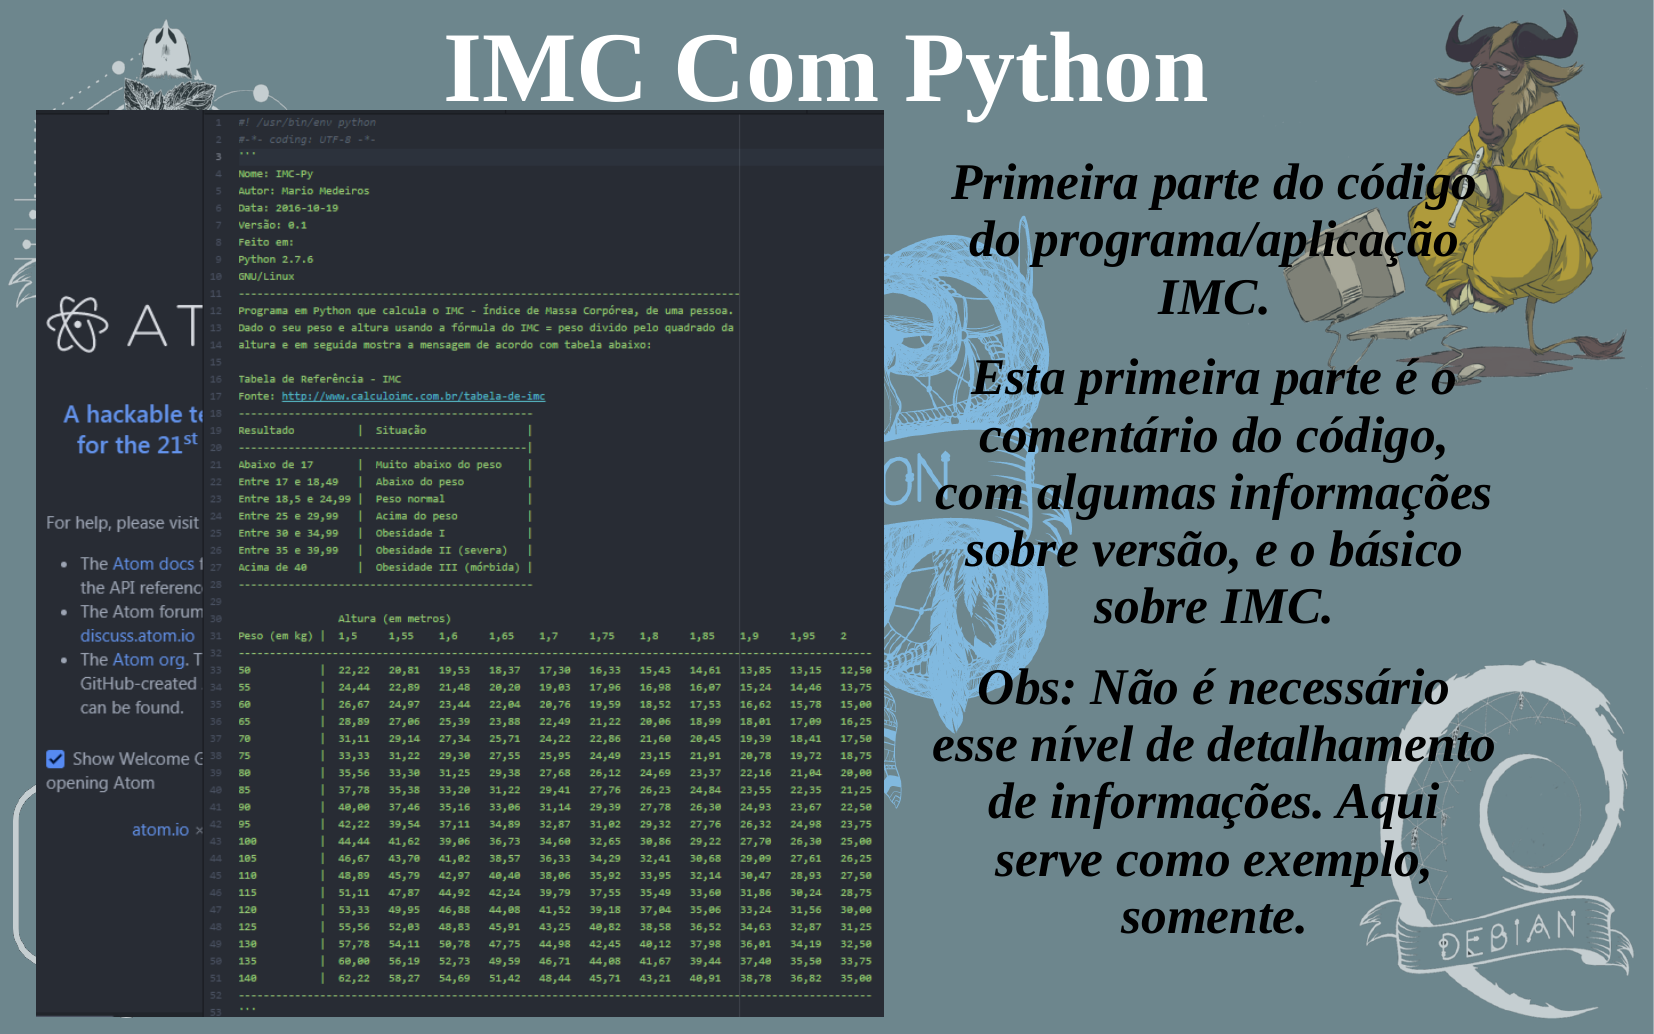

# IMC Com Python
Primeira parte do código do programa/aplicação IMC.
Esta primeira parte é o comentário do código, com algumas informações sobre versão, e o básico sobre IMC.
Obs: Não é necessário esse nível de detalhamento de informações. Aqui serve como exemplo, somente.